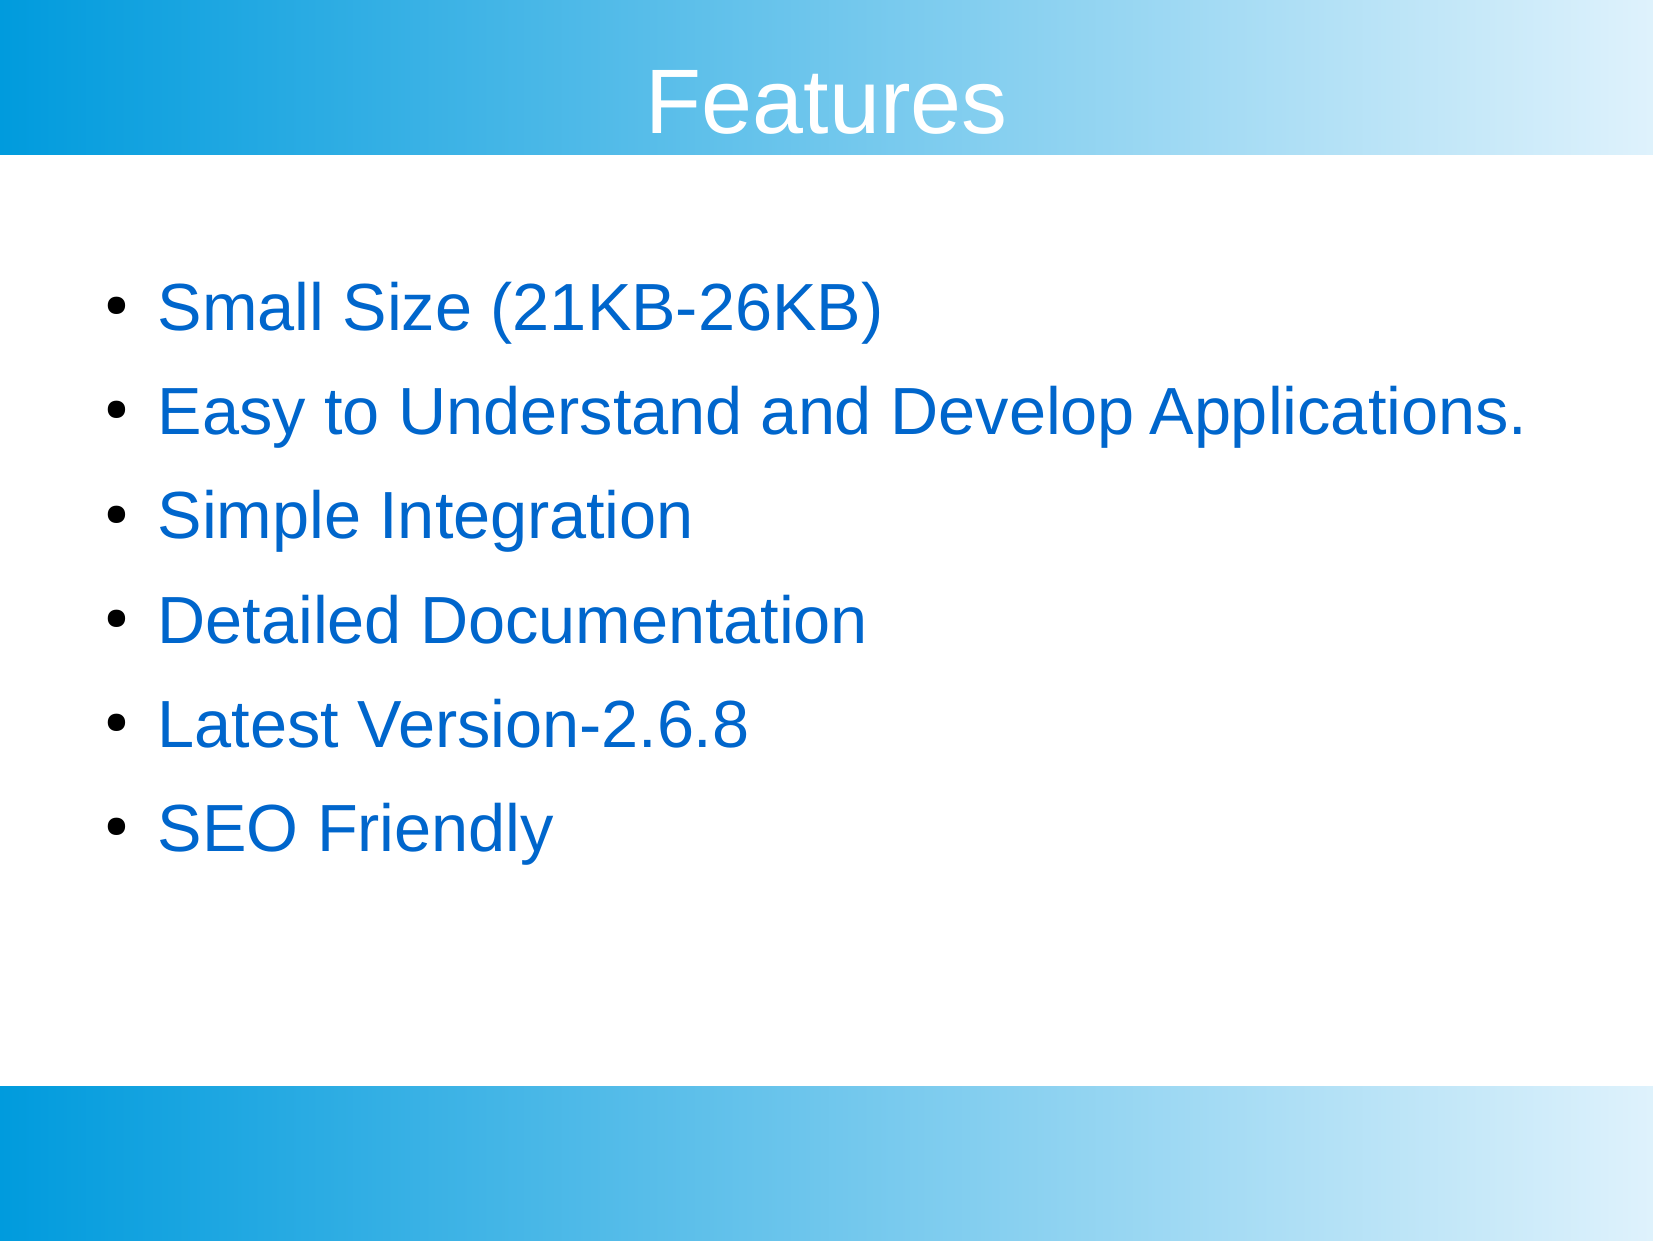

# Features
Small Size (21KB-26KB)
Easy to Understand and Develop Applications.
Simple Integration
Detailed Documentation
Latest Version-2.6.8
SEO Friendly